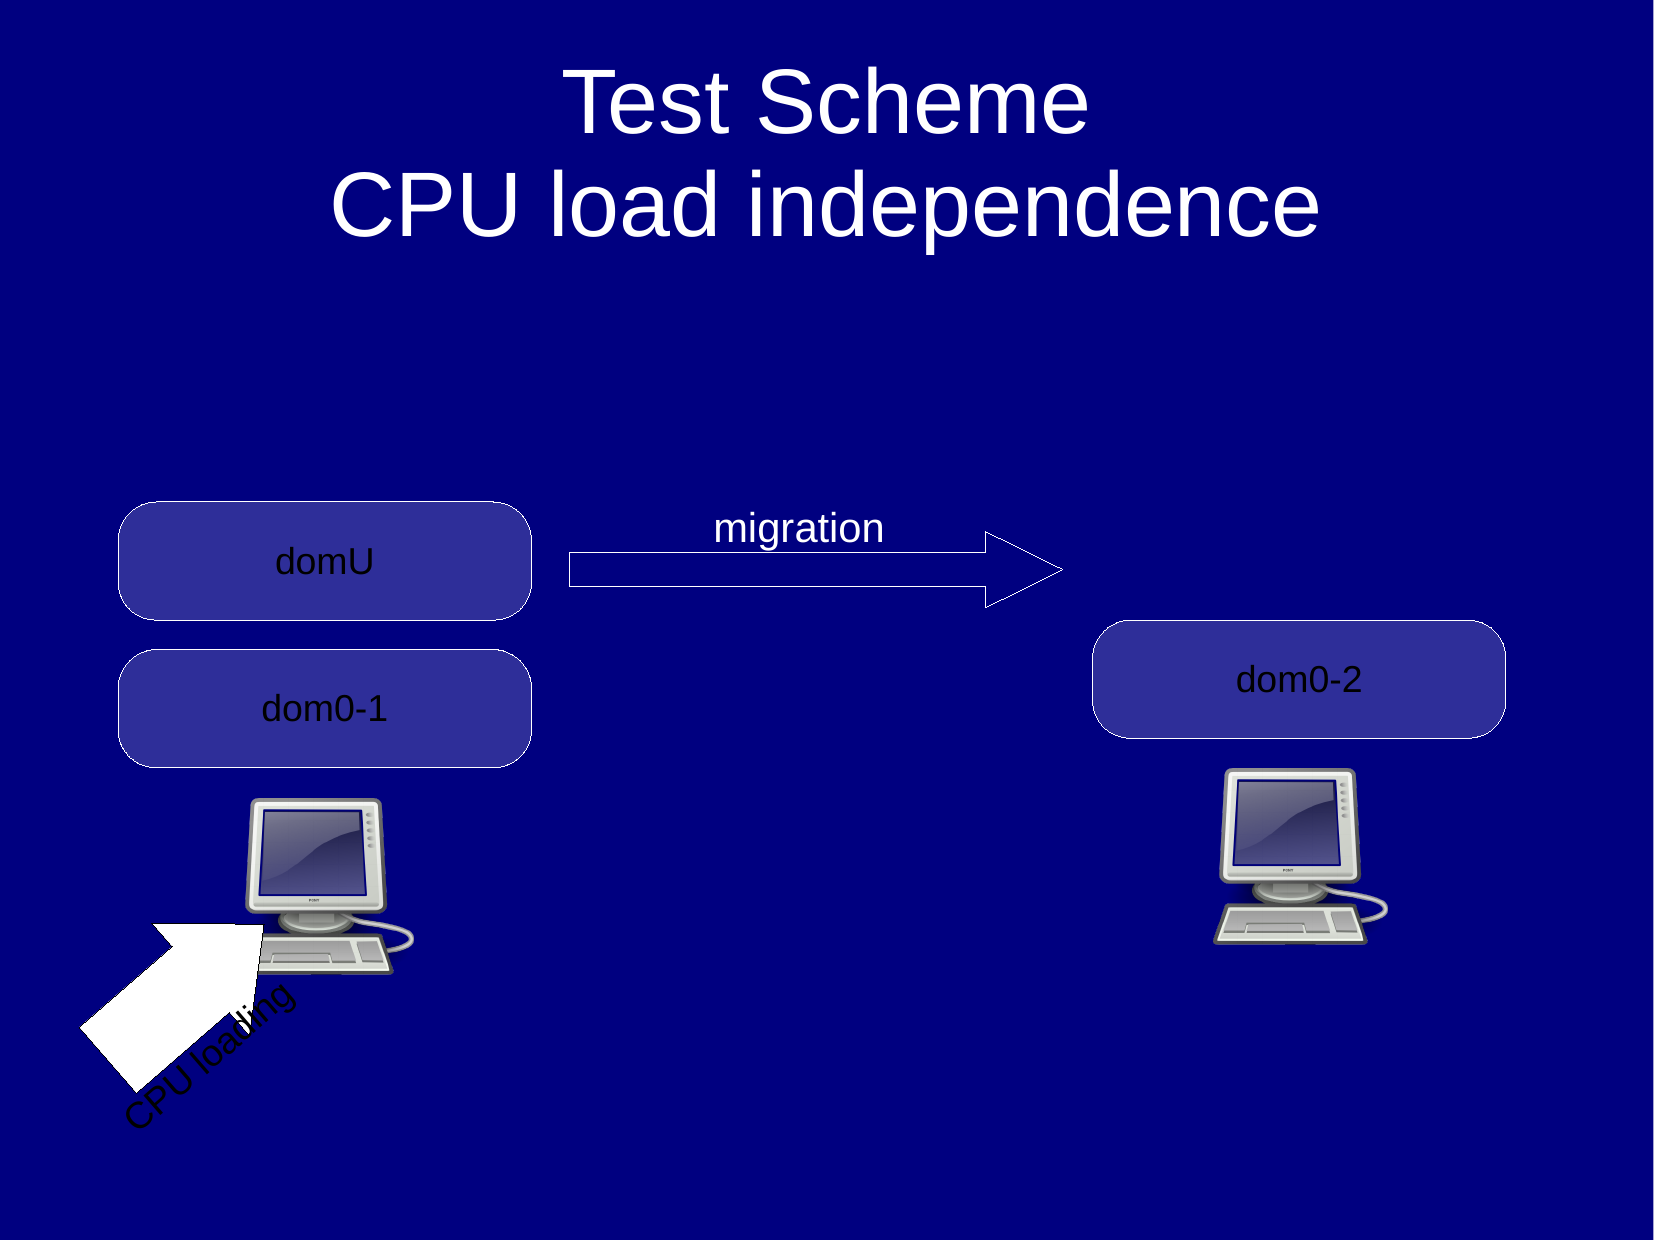

# Test Scheme CPU load independence
domU
migration
dom0-2
dom0-1
CPU loading